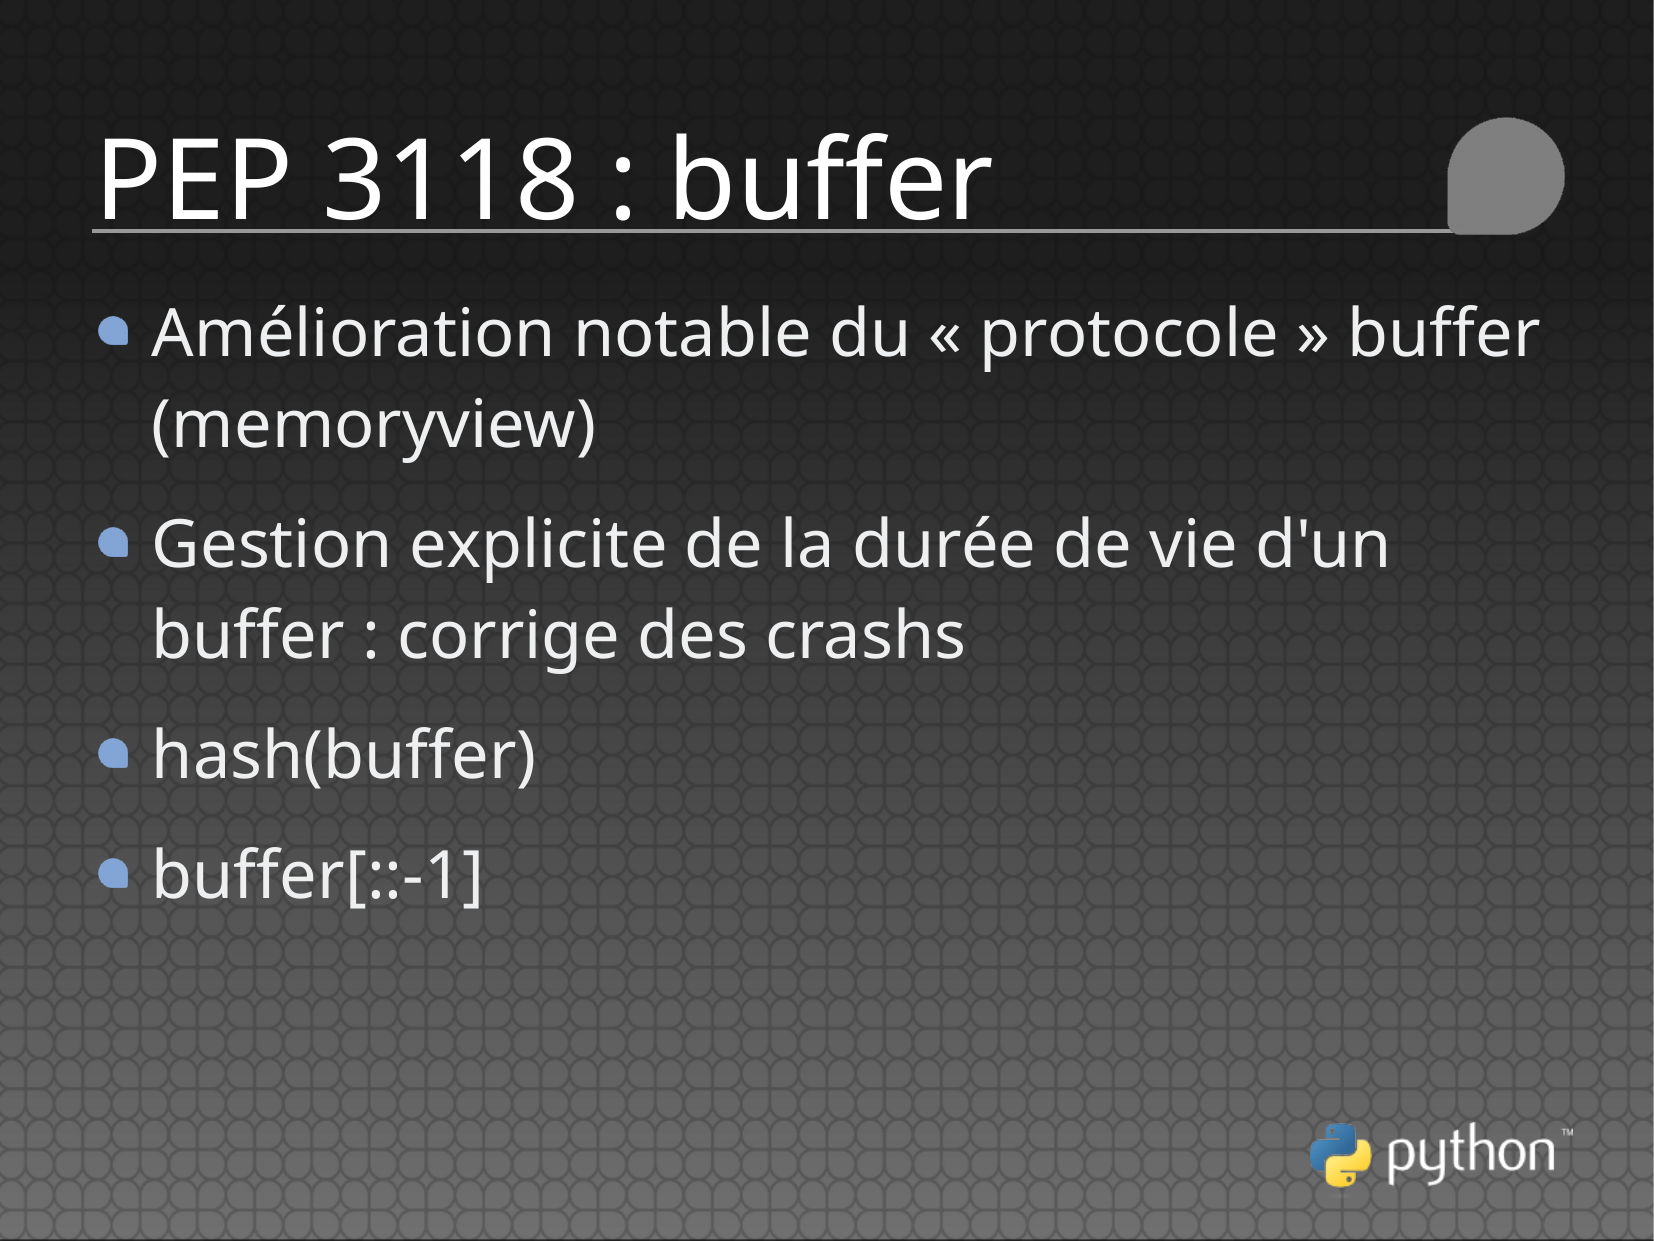

PEP 3118 : buffer
# Amélioration notable du « protocole » buffer (memoryview)
Gestion explicite de la durée de vie d'un buffer : corrige des crashs
hash(buffer)
buffer[::-1]